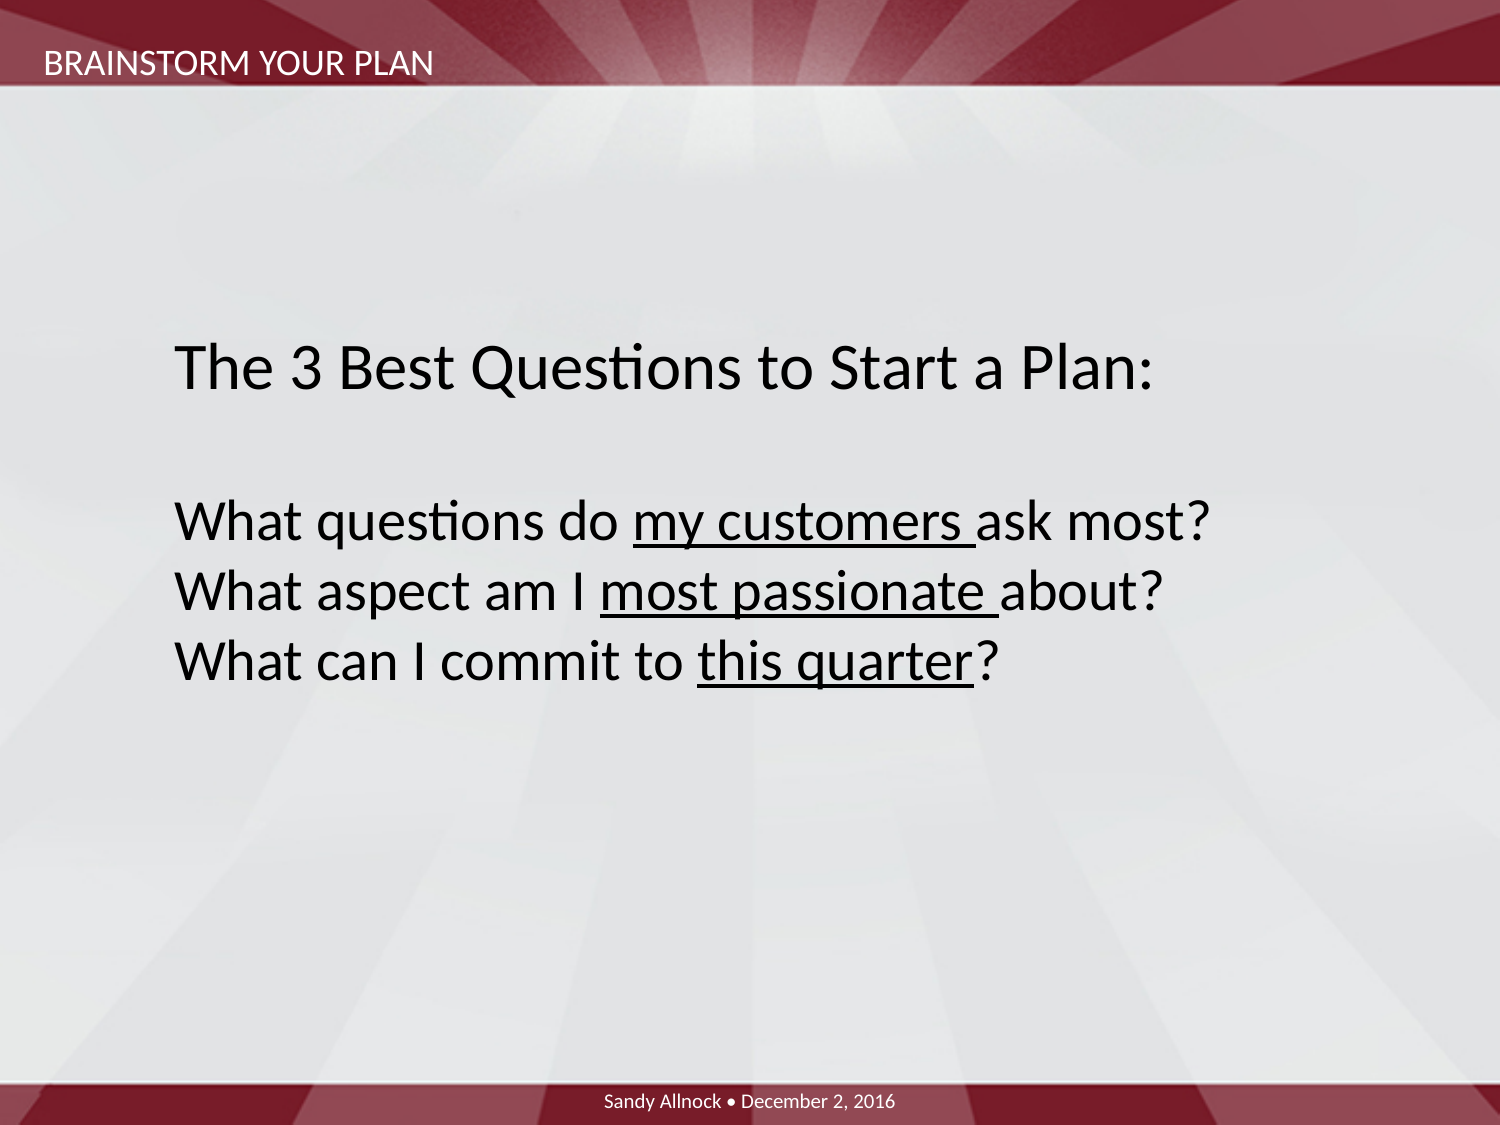

BRAINSTORM YOUR PLAN
The 3 Best Questions to Start a Plan:
What questions do my customers ask most?
What aspect am I most passionate about?
What can I commit to this quarter?
Sandy Allnock • December 2, 2016